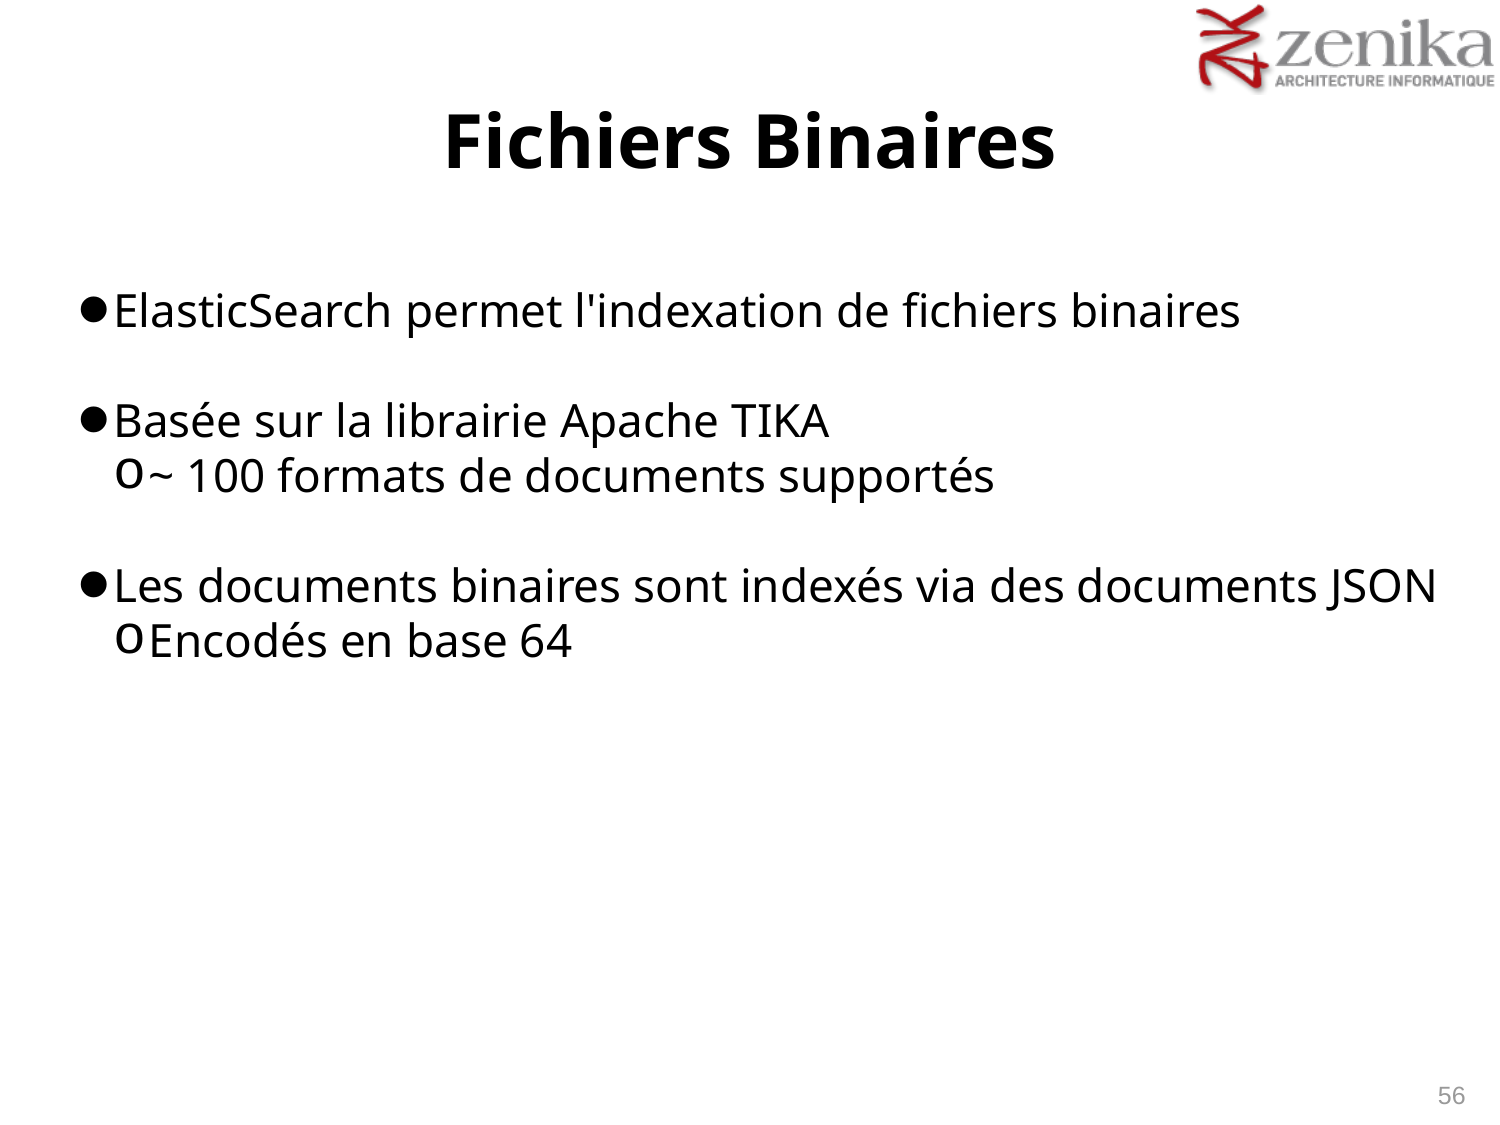

Fichiers Binaires
ElasticSearch permet l'indexation de fichiers binaires
Basée sur la librairie Apache TIKA
~ 100 formats de documents supportés
Les documents binaires sont indexés via des documents JSON
Encodés en base 64